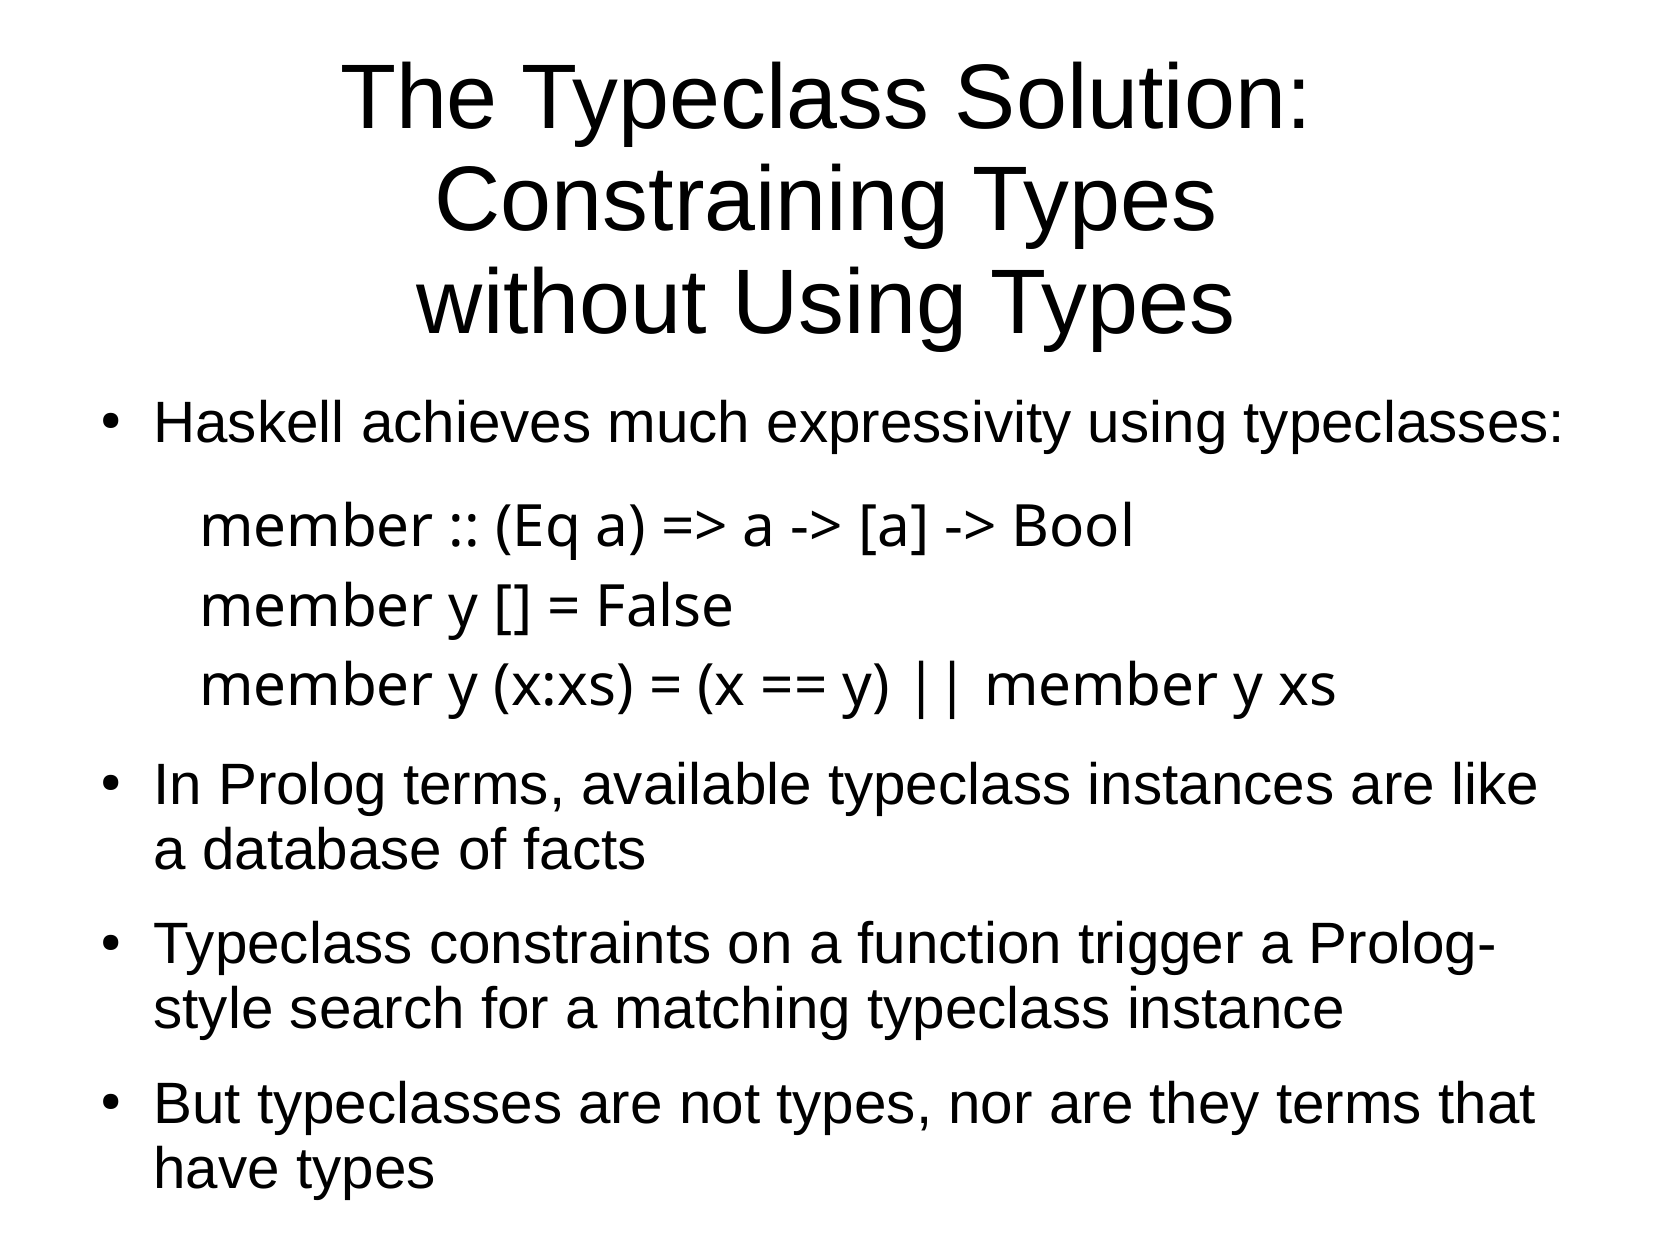

# The Typeclass Solution: Constraining Types without Using Types
Haskell achieves much expressivity using typeclasses:
 member :: (Eq a) => a -> [a] -> Bool
 member y [] = False
 member y (x:xs) = (x == y) || member y xs
In Prolog terms, available typeclass instances are like a database of facts
Typeclass constraints on a function trigger a Prolog-style search for a matching typeclass instance
But typeclasses are not types, nor are they terms that have types